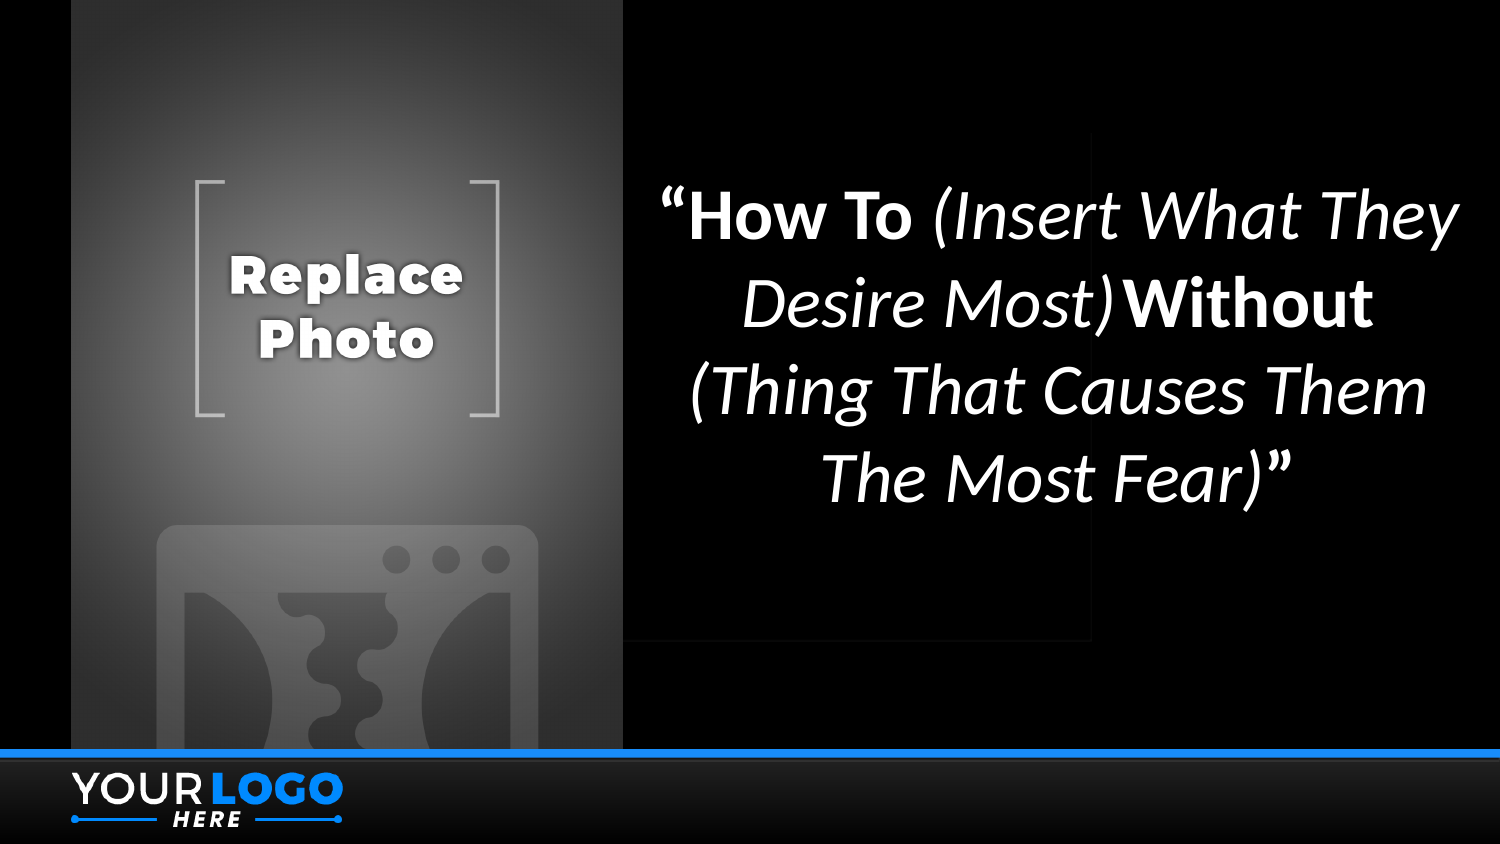

“How To (Insert What They Desire Most) Without (Thing That Causes Them The Most Fear)”